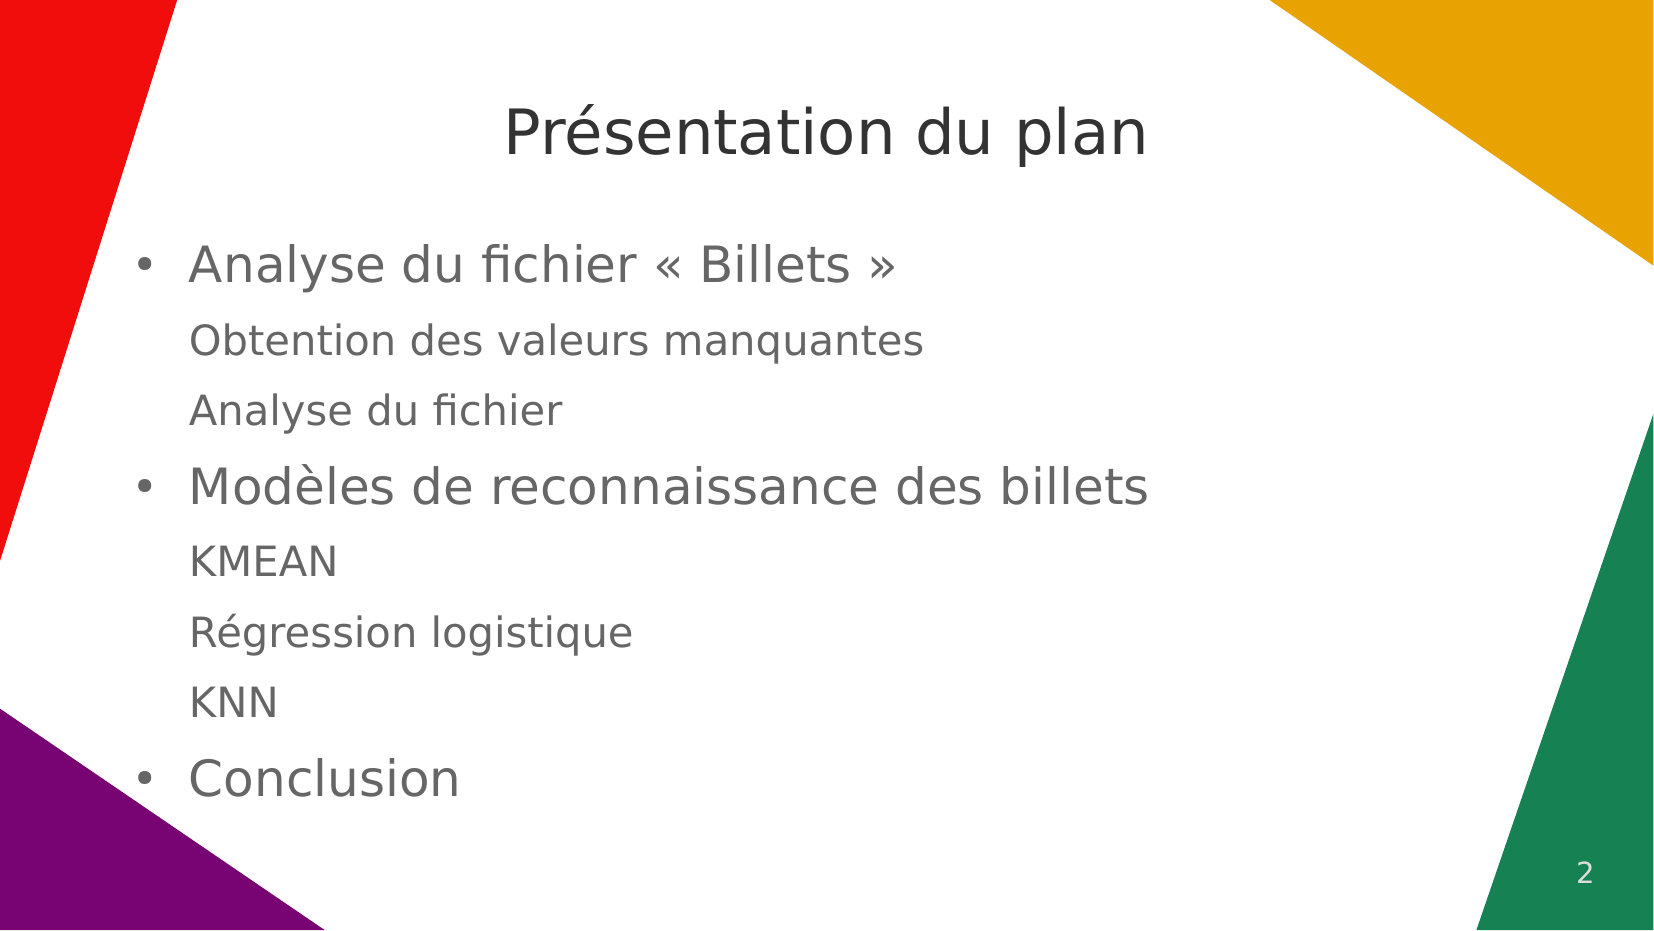

# Présentation du plan
Analyse du fichier « Billets »
Obtention des valeurs manquantes
Analyse du fichier
Modèles de reconnaissance des billets
KMEAN
Régression logistique
KNN
Conclusion
2